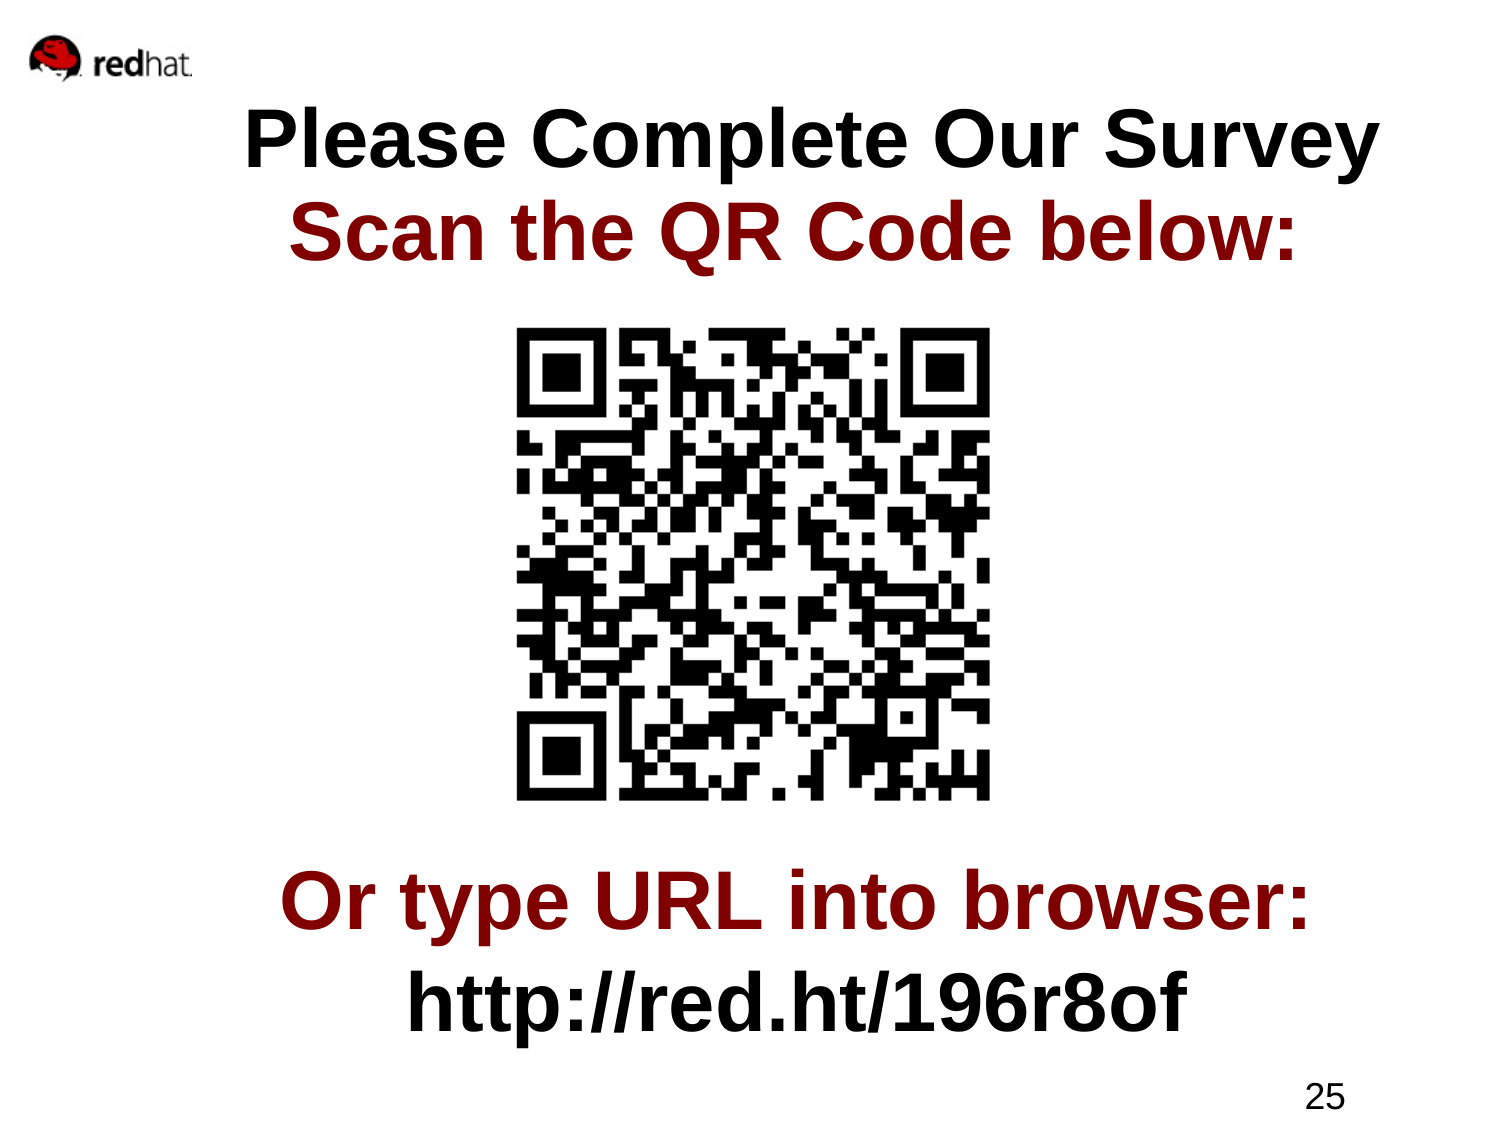

Please Complete Our Survey
Scan the QR Code below:
Or type URL into browser:
http://red.ht/196r8of
25